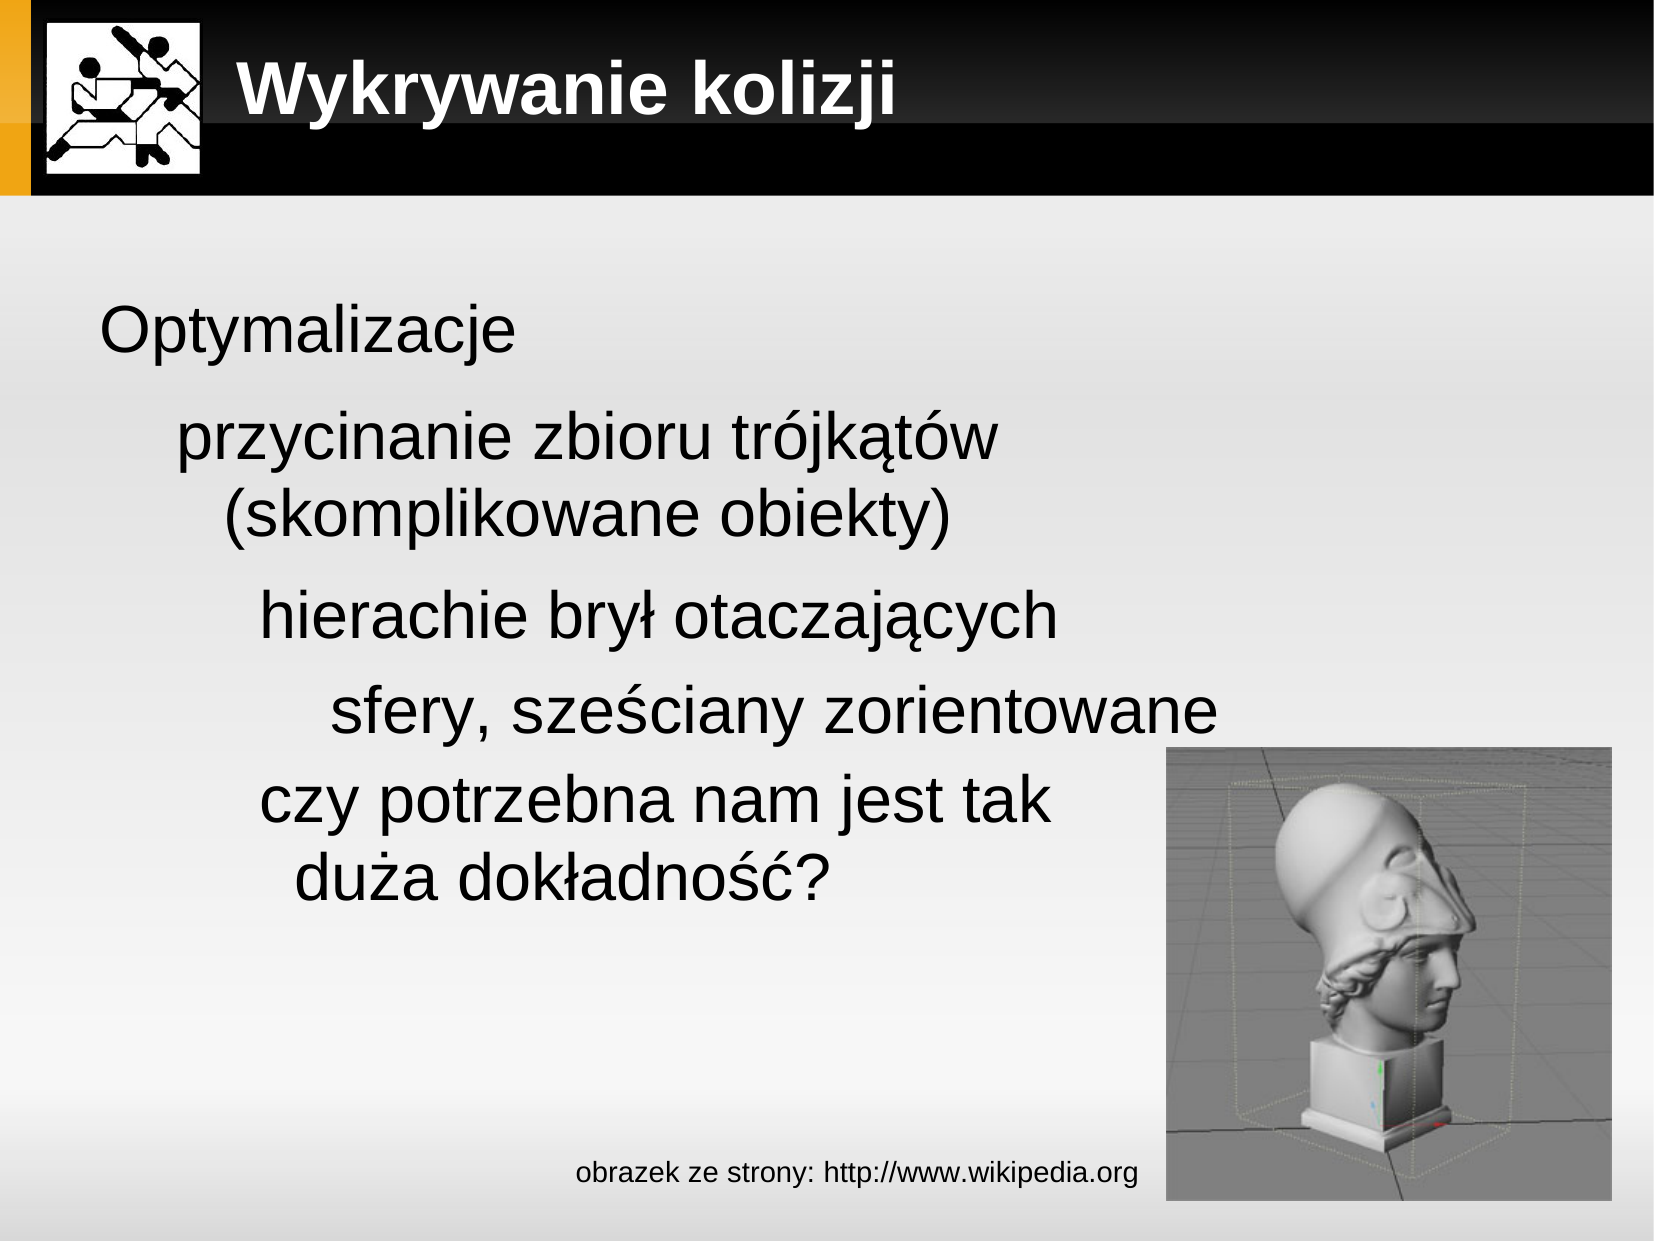

Wykrywanie kolizji
Optymalizacje
przycinanie zbioru trójkątów
(skomplikowane obiekty)
hierachie brył otaczających
sfery, sześciany zorientowane
czy potrzebna nam jest tak
duża dokładność?
obrazek ze strony: http://www.wikipedia.org